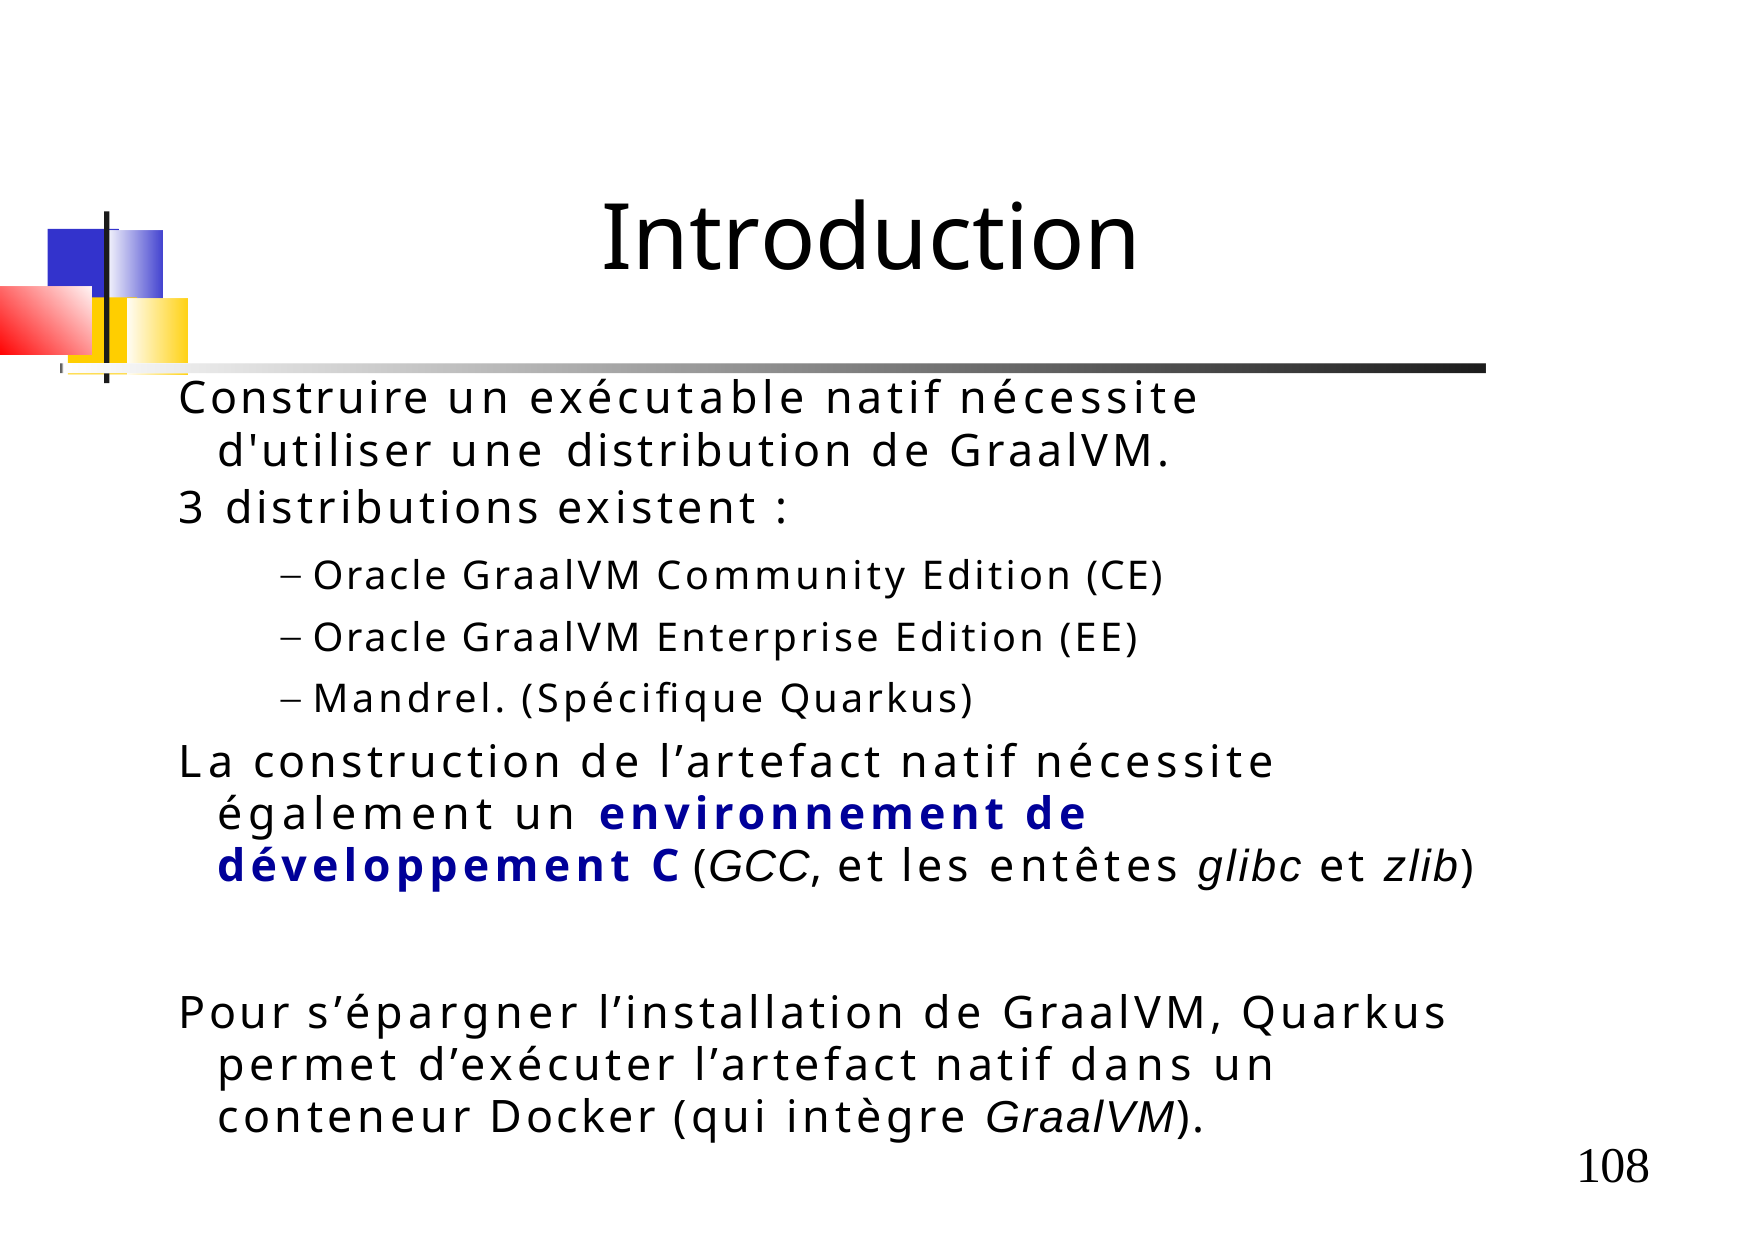

# Introduction
Construire un exécutable natif nécessite d'utiliser une distribution de GraalVM.
3 distributions existent :
Oracle GraalVM Community Edition (CE)
Oracle GraalVM Enterprise Edition (EE)
Mandrel. (Spécifique Quarkus)
La construction de l’artefact natif nécessite également un environnement de développement C (GCC, et les entêtes glibc et zlib)
Pour s’épargner l’installation de GraalVM, Quarkus permet d’exécuter l’artefact natif dans un conteneur Docker (qui intègre GraalVM).
108